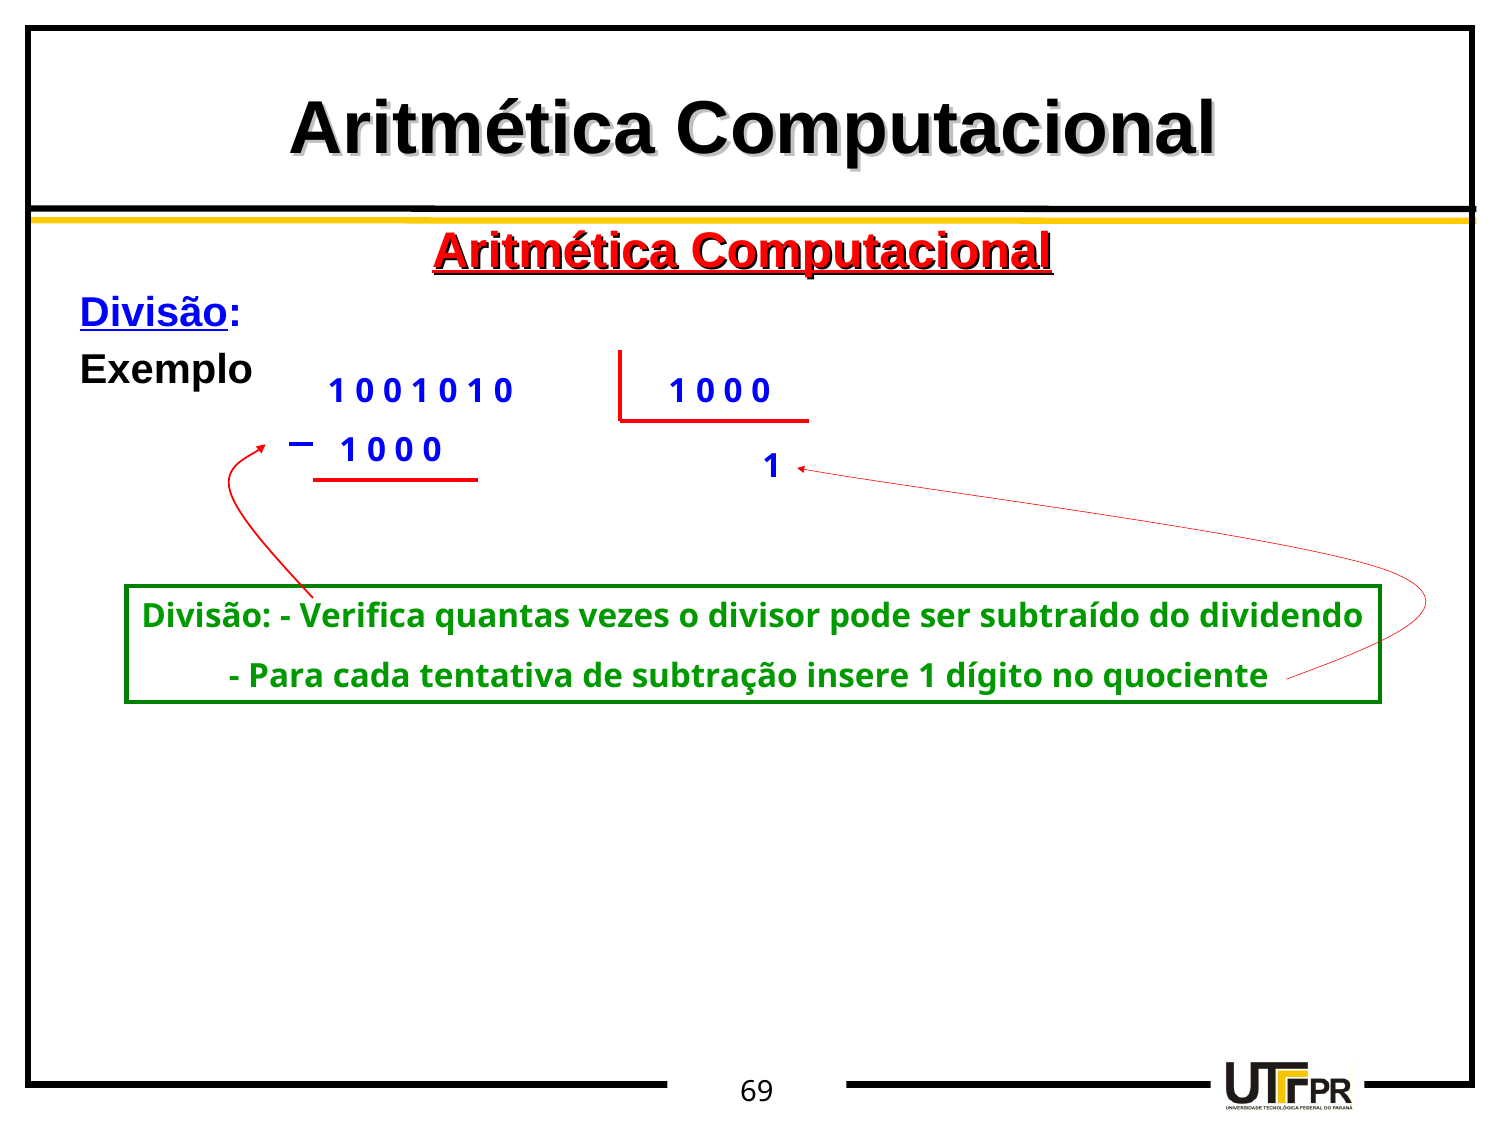

Aritmética Computacional
# Aritmética Computacional
Divisão:
Exemplo
1 0 0 1 0 1 0
1 0 0 0
1 0 0 0
1
Divisão: - Verifica quantas vezes o divisor pode ser subtraído do dividendo
 - Para cada tentativa de subtração insere 1 dígito no quociente